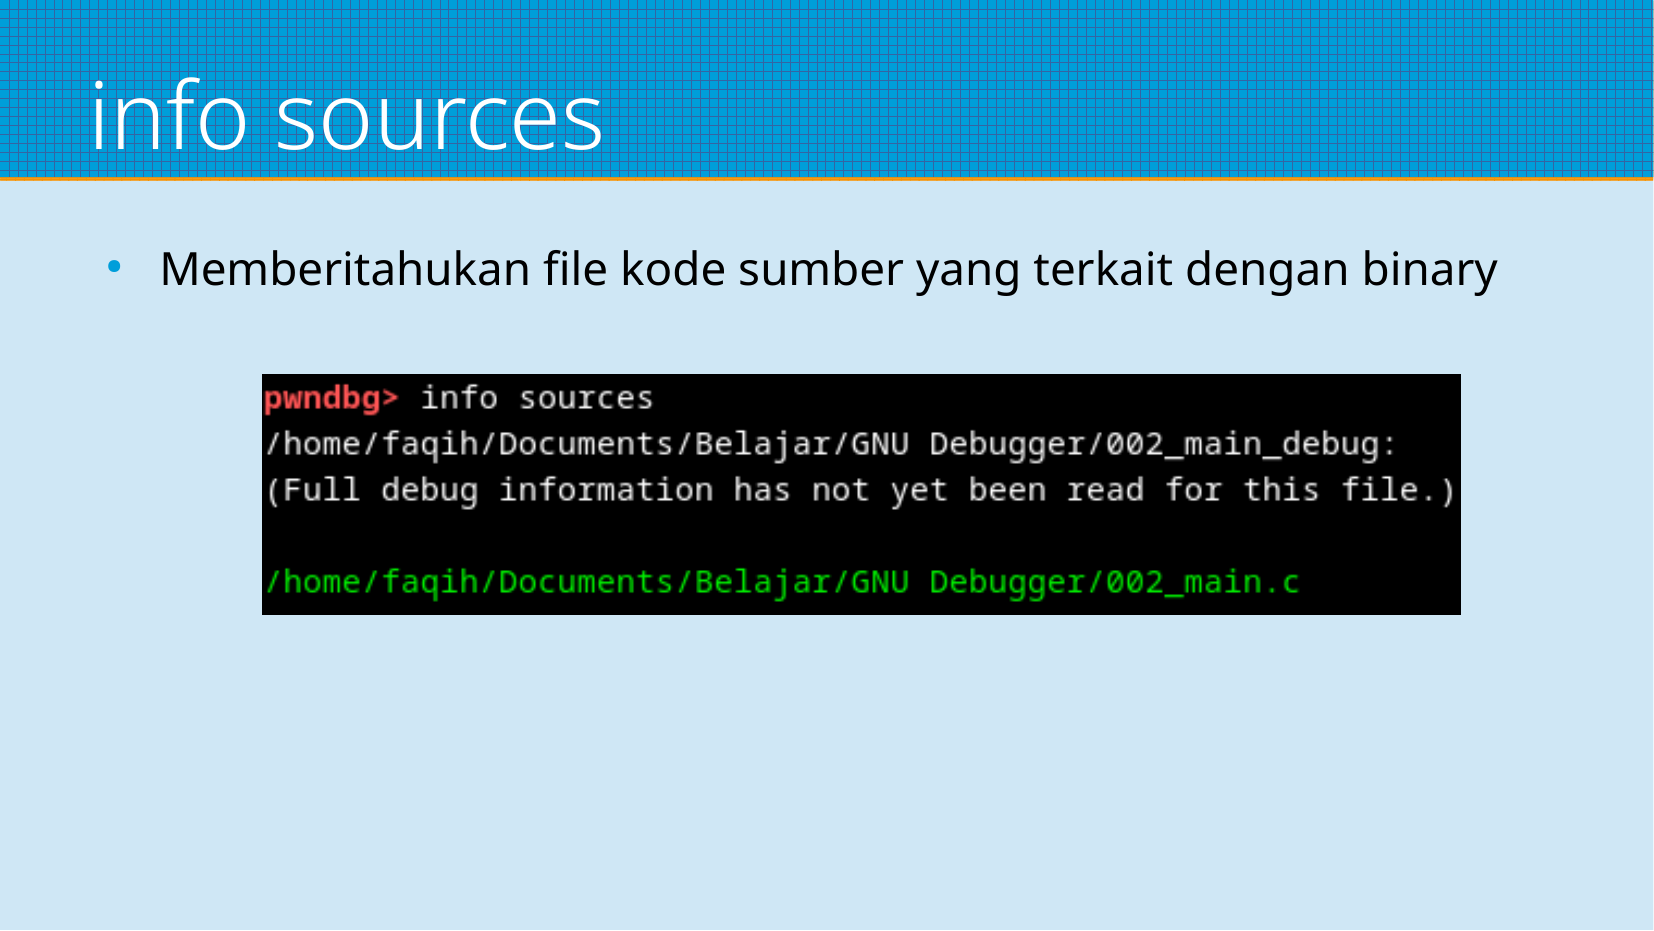

# info sources
Memberitahukan file kode sumber yang terkait dengan binary